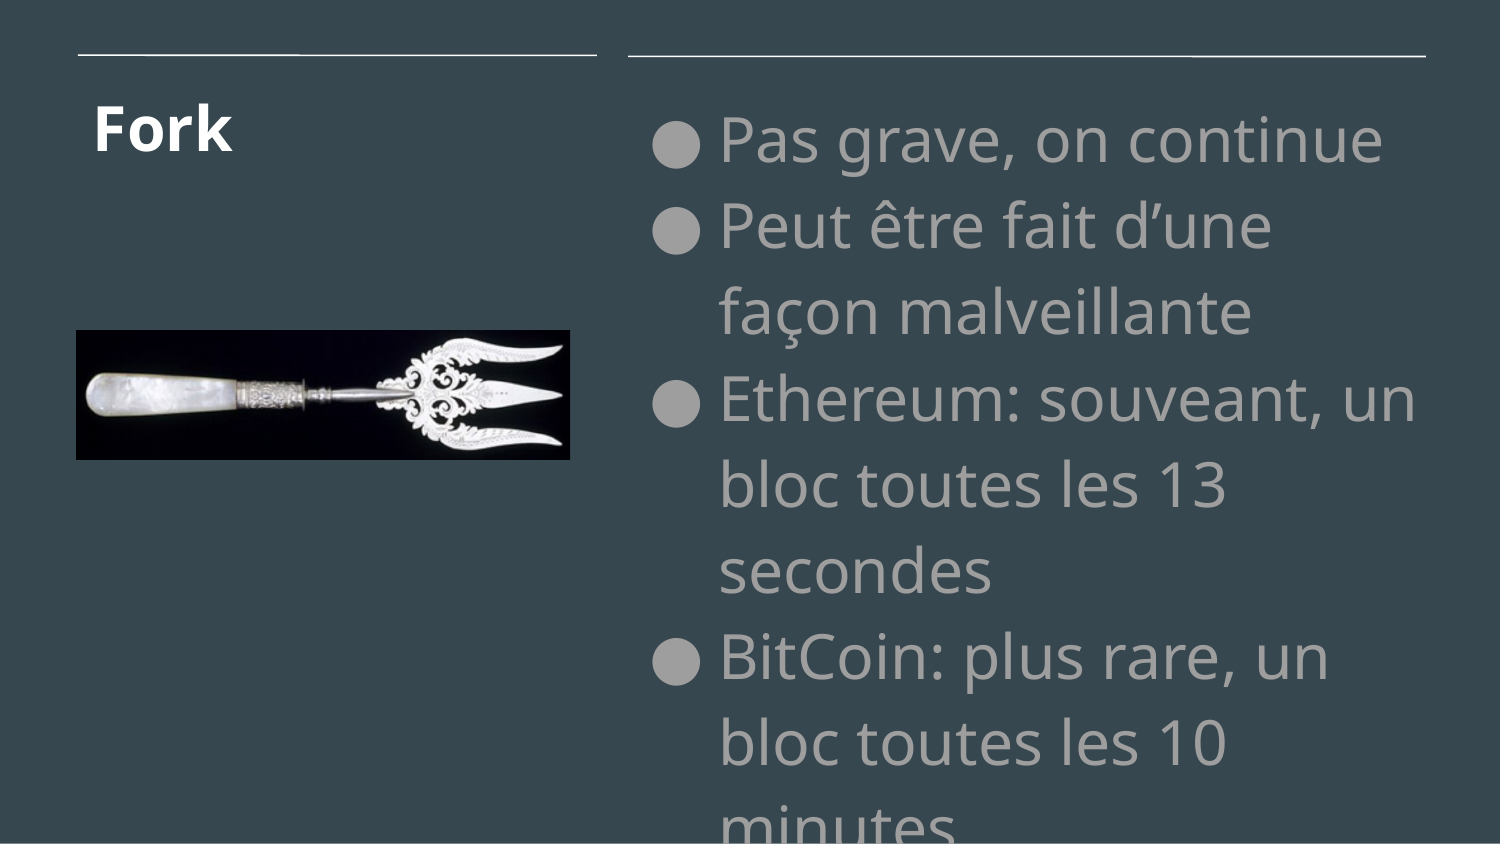

# Fork
Pas grave, on continue
Peut être fait d’une façon malveillante
Ethereum: souveant, un bloc toutes les 13 secondes
BitCoin: plus rare, un bloc toutes les 10 minutes